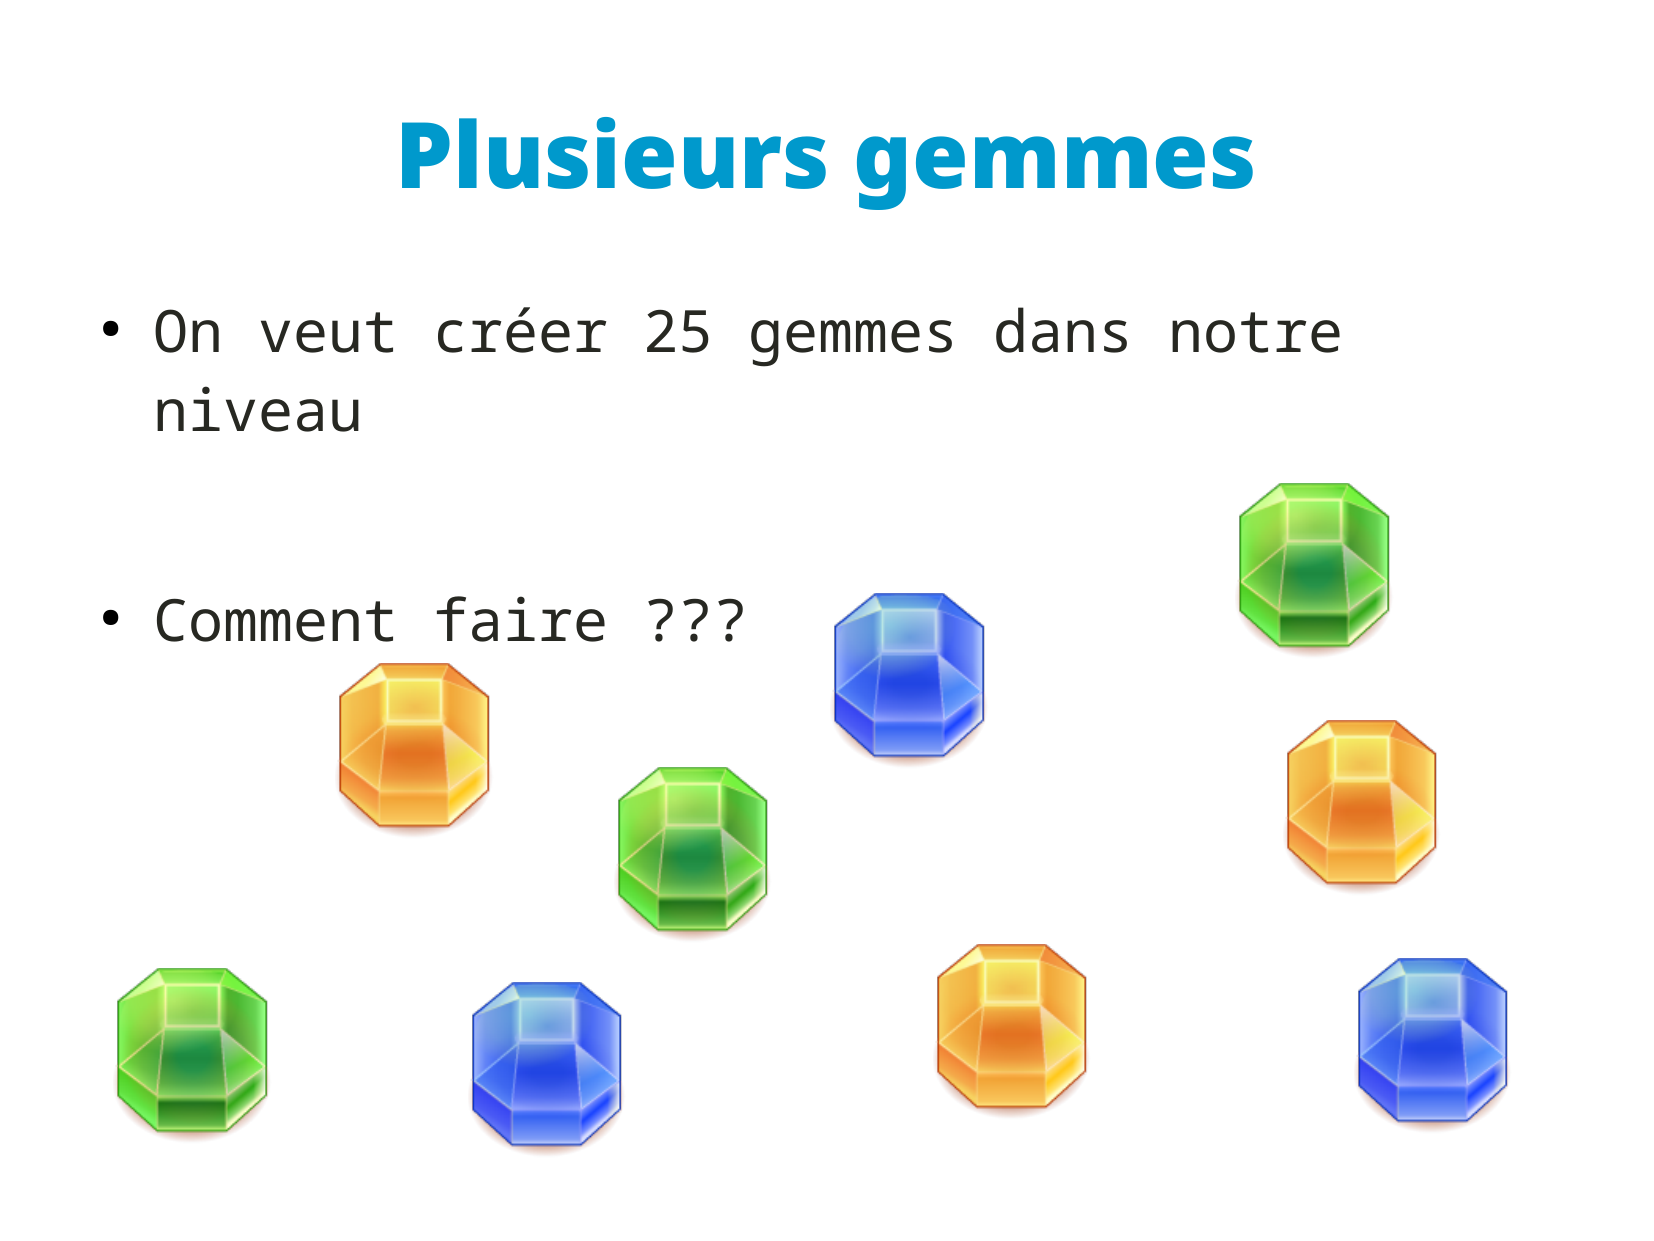

# Plusieurs gemmes
On veut créer 25 gemmes dans notre niveau
Comment faire ???